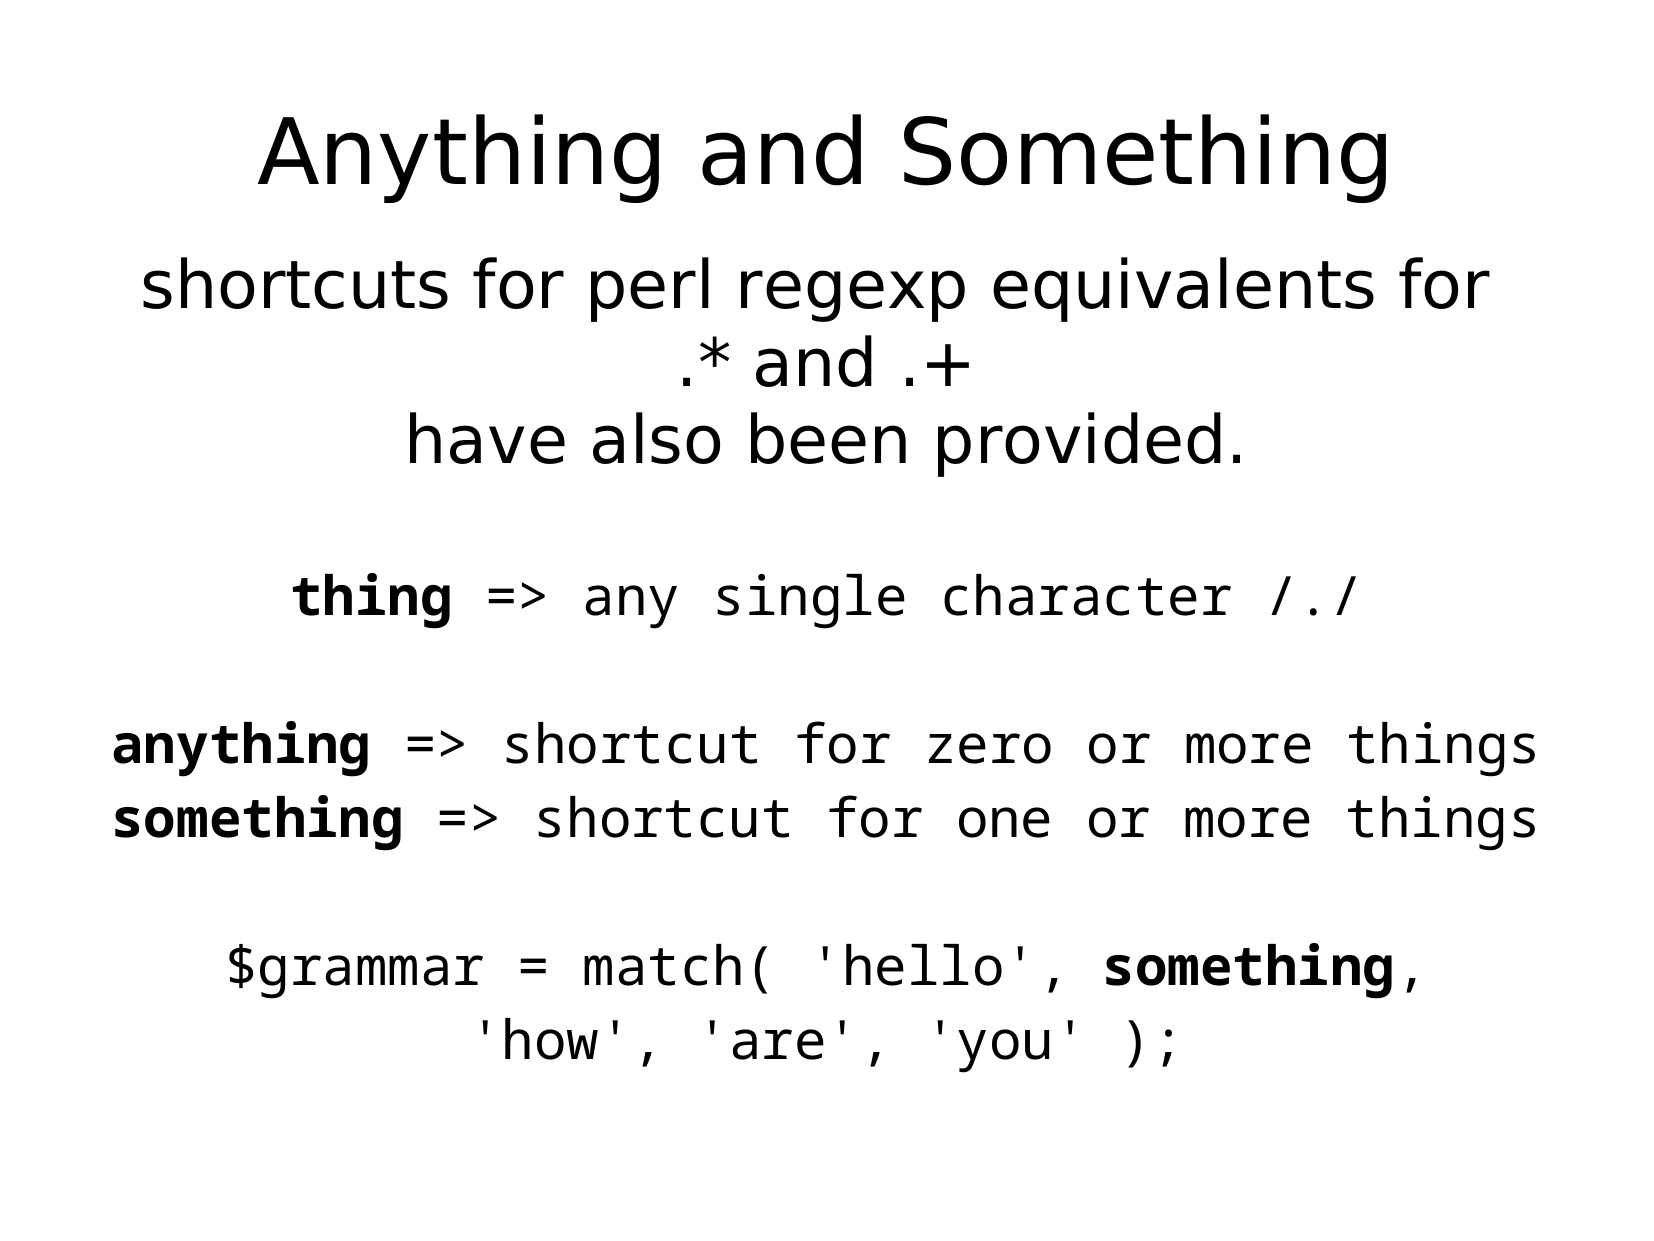

# Anything and Something
shortcuts for perl regexp equivalents for
.* and .+
have also been provided.
thing => any single character /./
anything => shortcut for zero or more things
something => shortcut for one or more things
 $grammar = match( 'hello', something,
'how', 'are', 'you' );